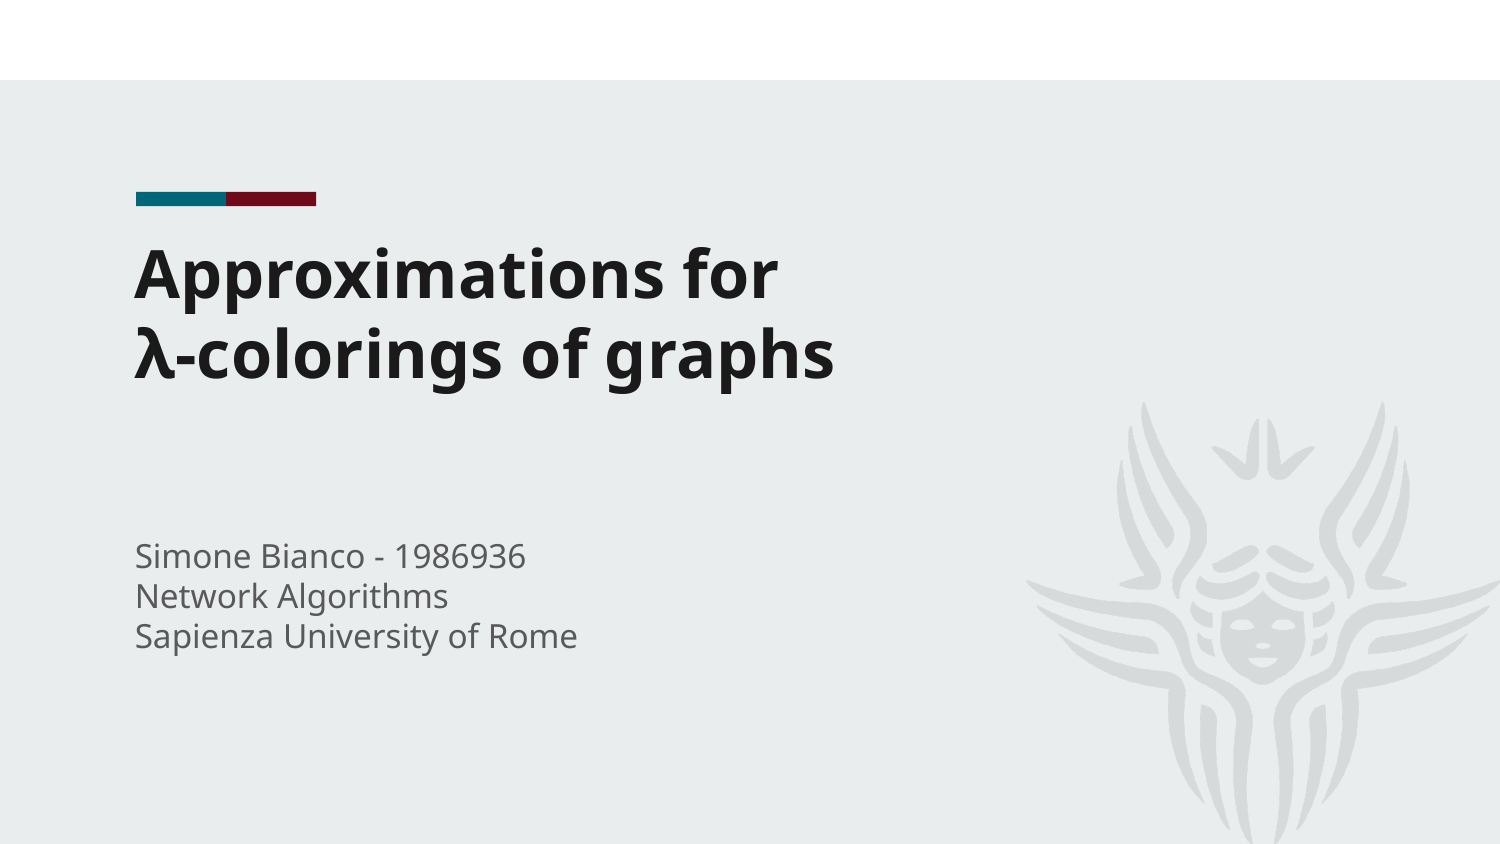

# Approximations for λ-colorings of graphs
Simone Bianco - 1986936
Network Algorithms
Sapienza University of Rome